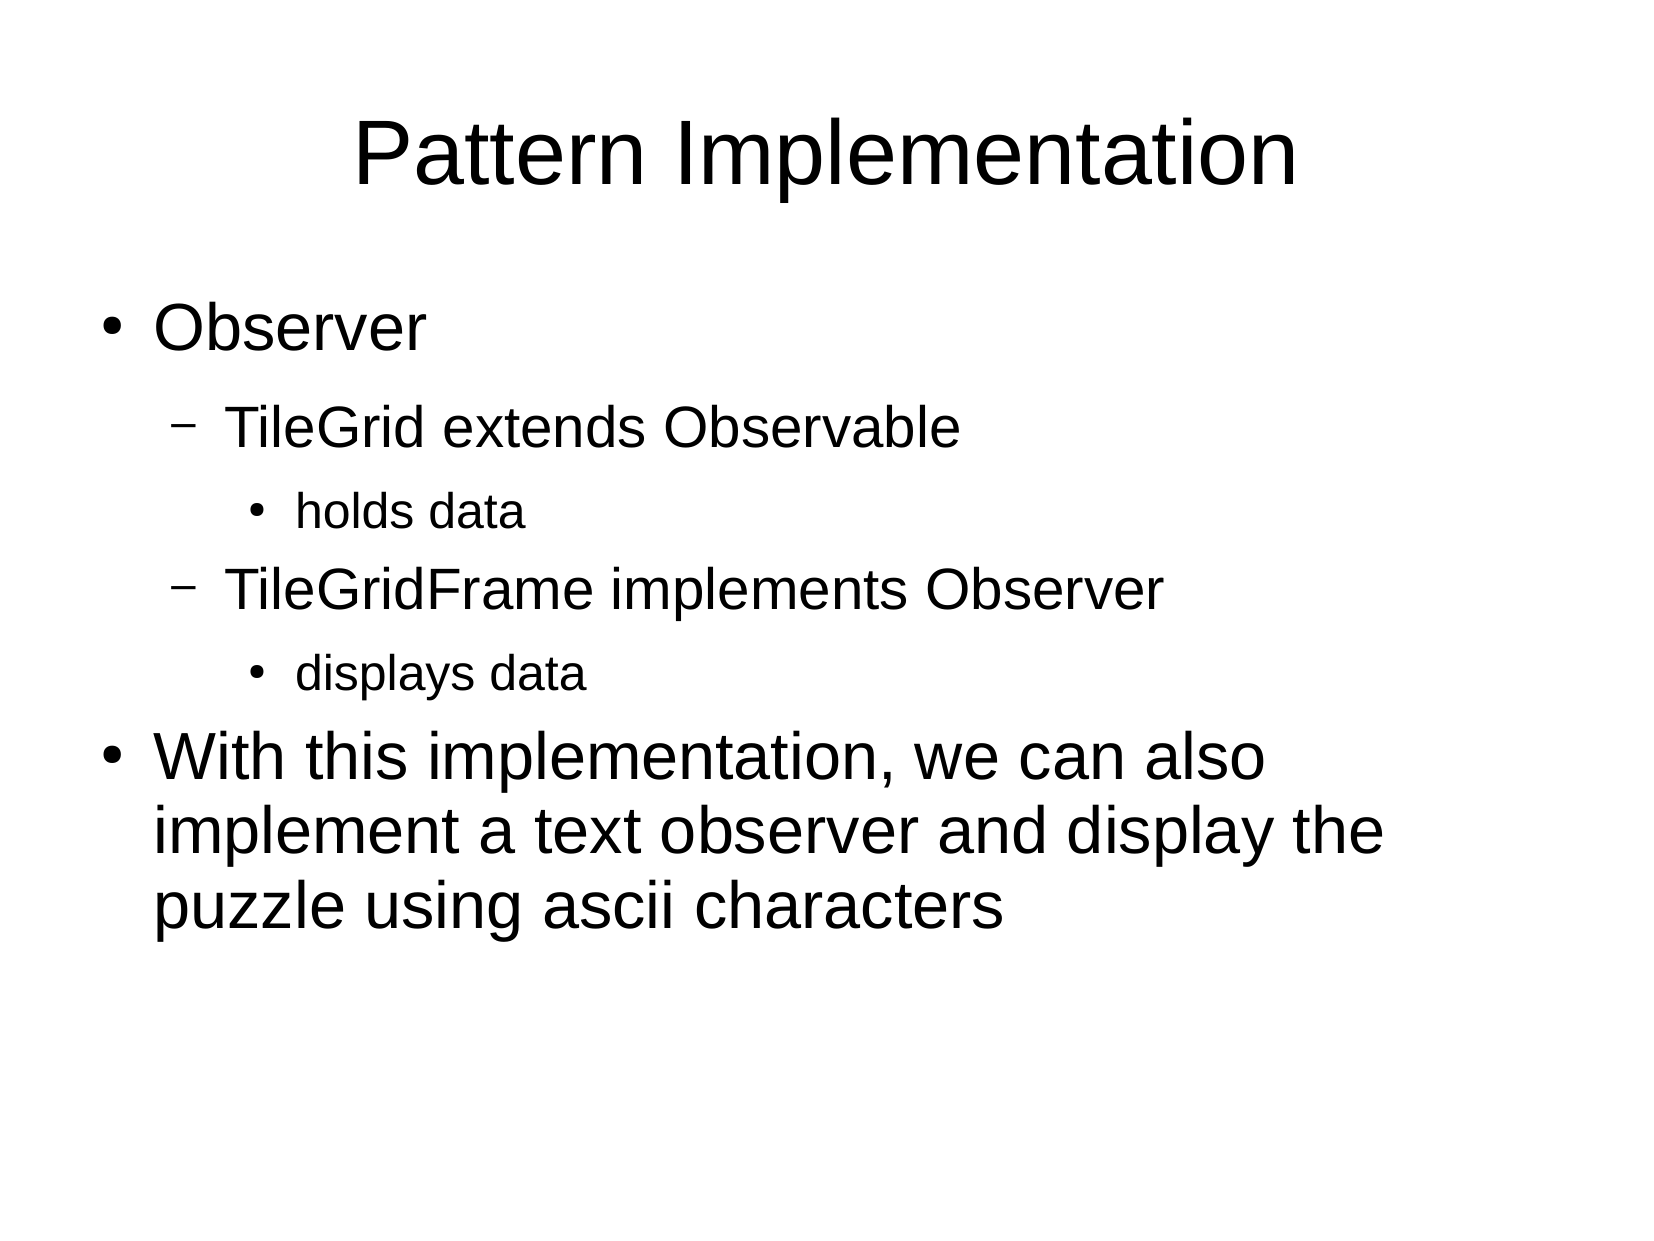

# Pattern Implementation
Observer
TileGrid extends Observable
holds data
TileGridFrame implements Observer
displays data
With this implementation, we can also implement a text observer and display the puzzle using ascii characters